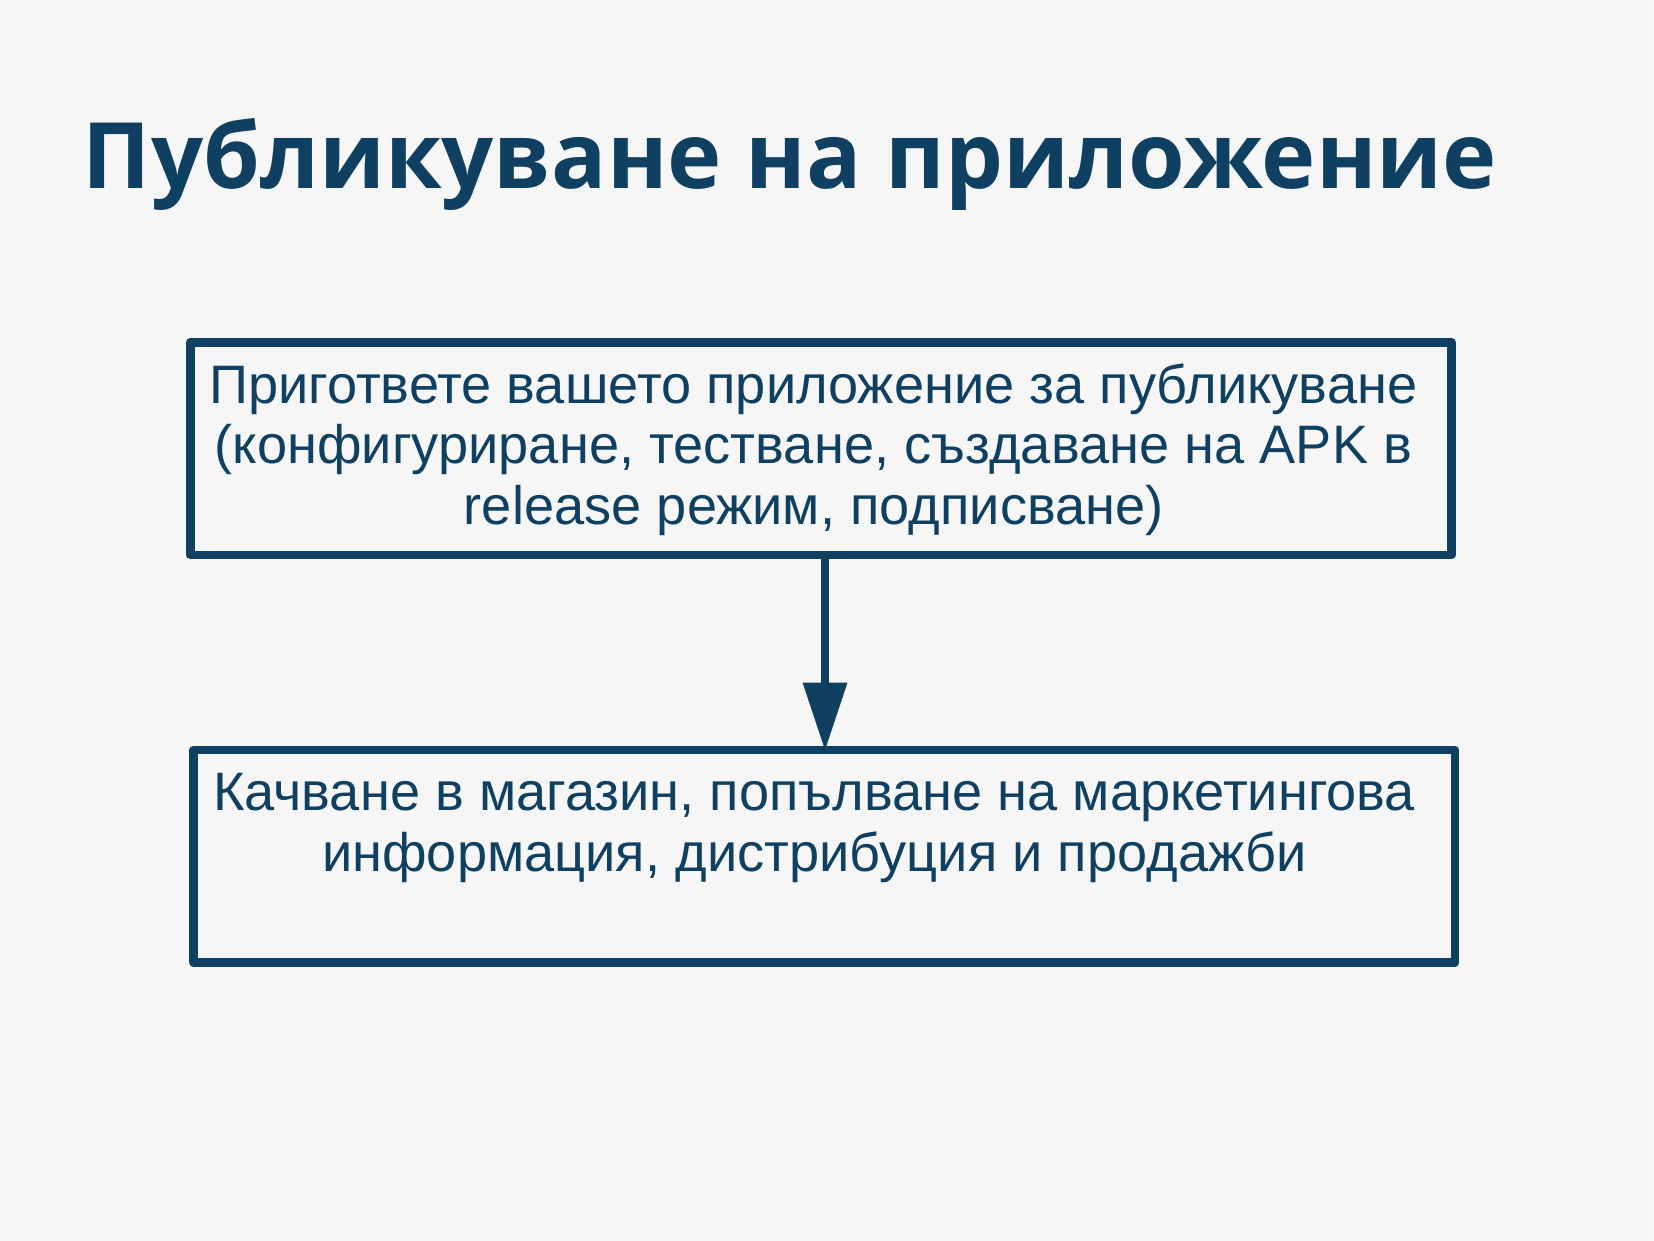

# Публикуване на приложение
Пригответе вашето приложение за публикуване
(конфигуриране, тестване, създаване на APK в release режим, подписване)
Качване в магазин, попълване на маркетингова информация, дистрибуция и продажби